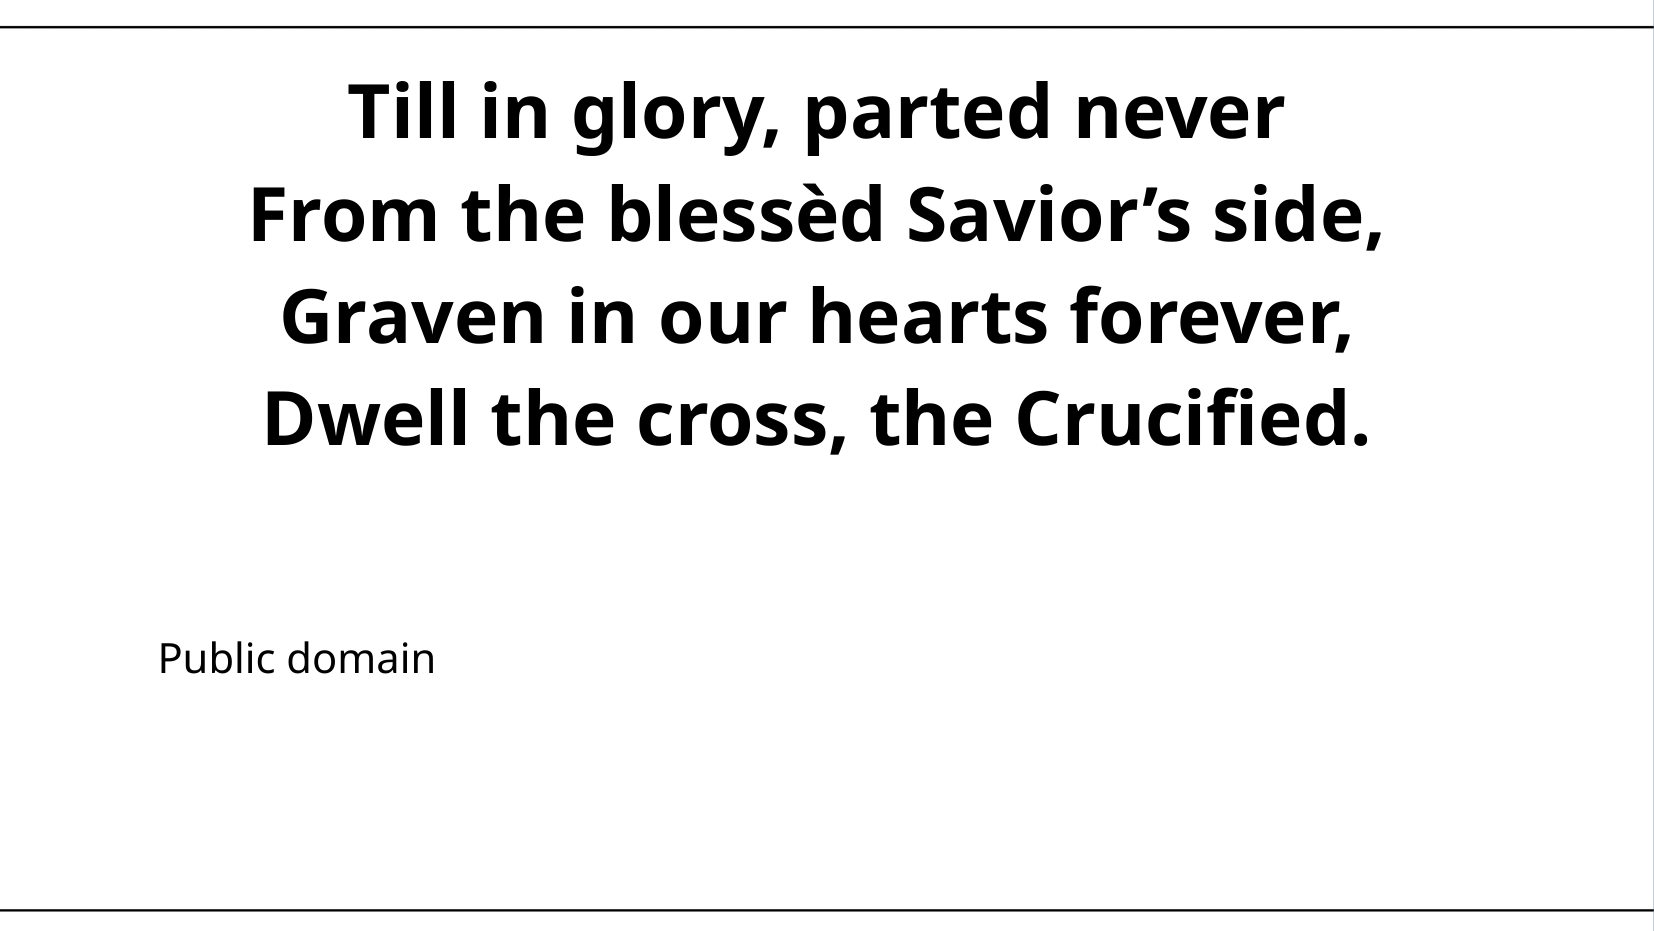

Till in glory, parted never
From the blessèd Savior’s side,
Graven in our hearts forever,
Dwell the cross, the Crucified.
 Public domain